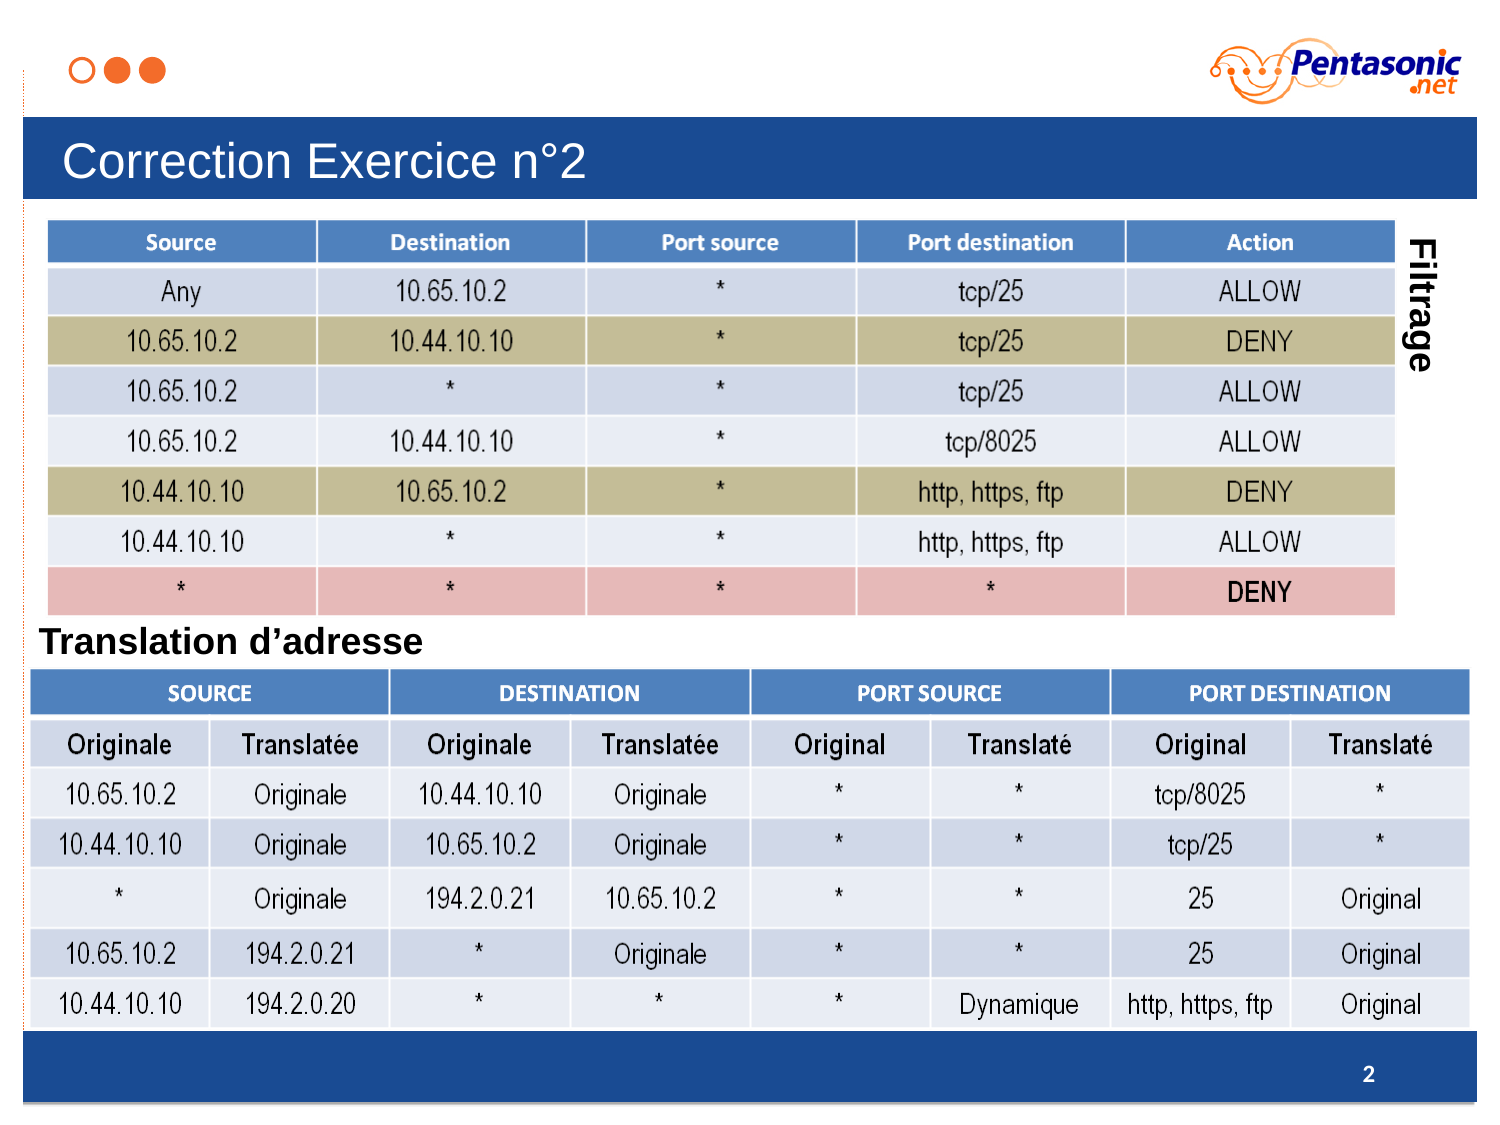

Correction Exercice n°2
#
Filtrage
Translation d’adresse